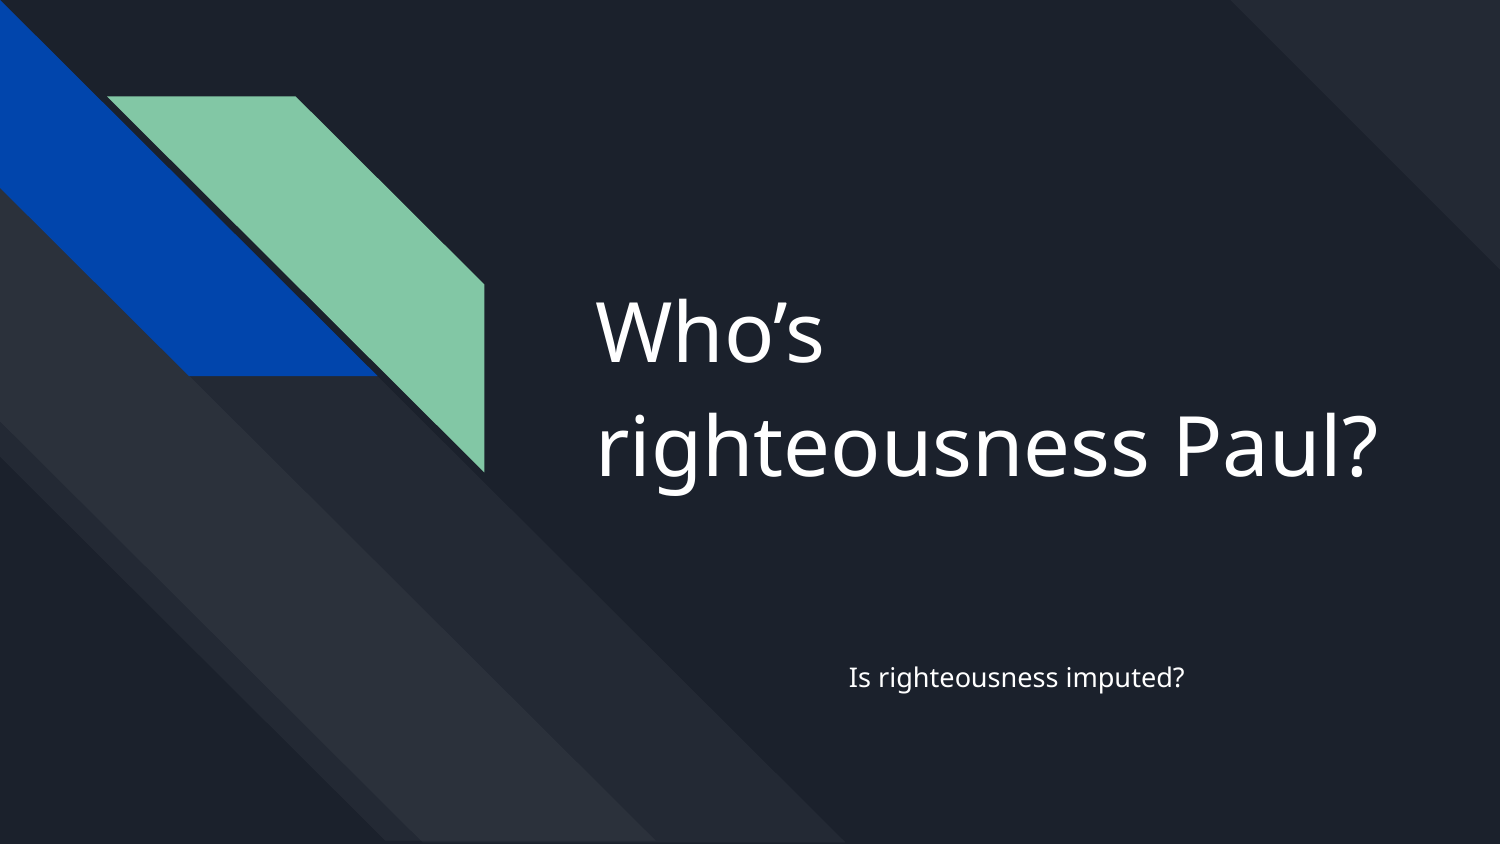

# Who’s righteousness Paul?
Is righteousness imputed?